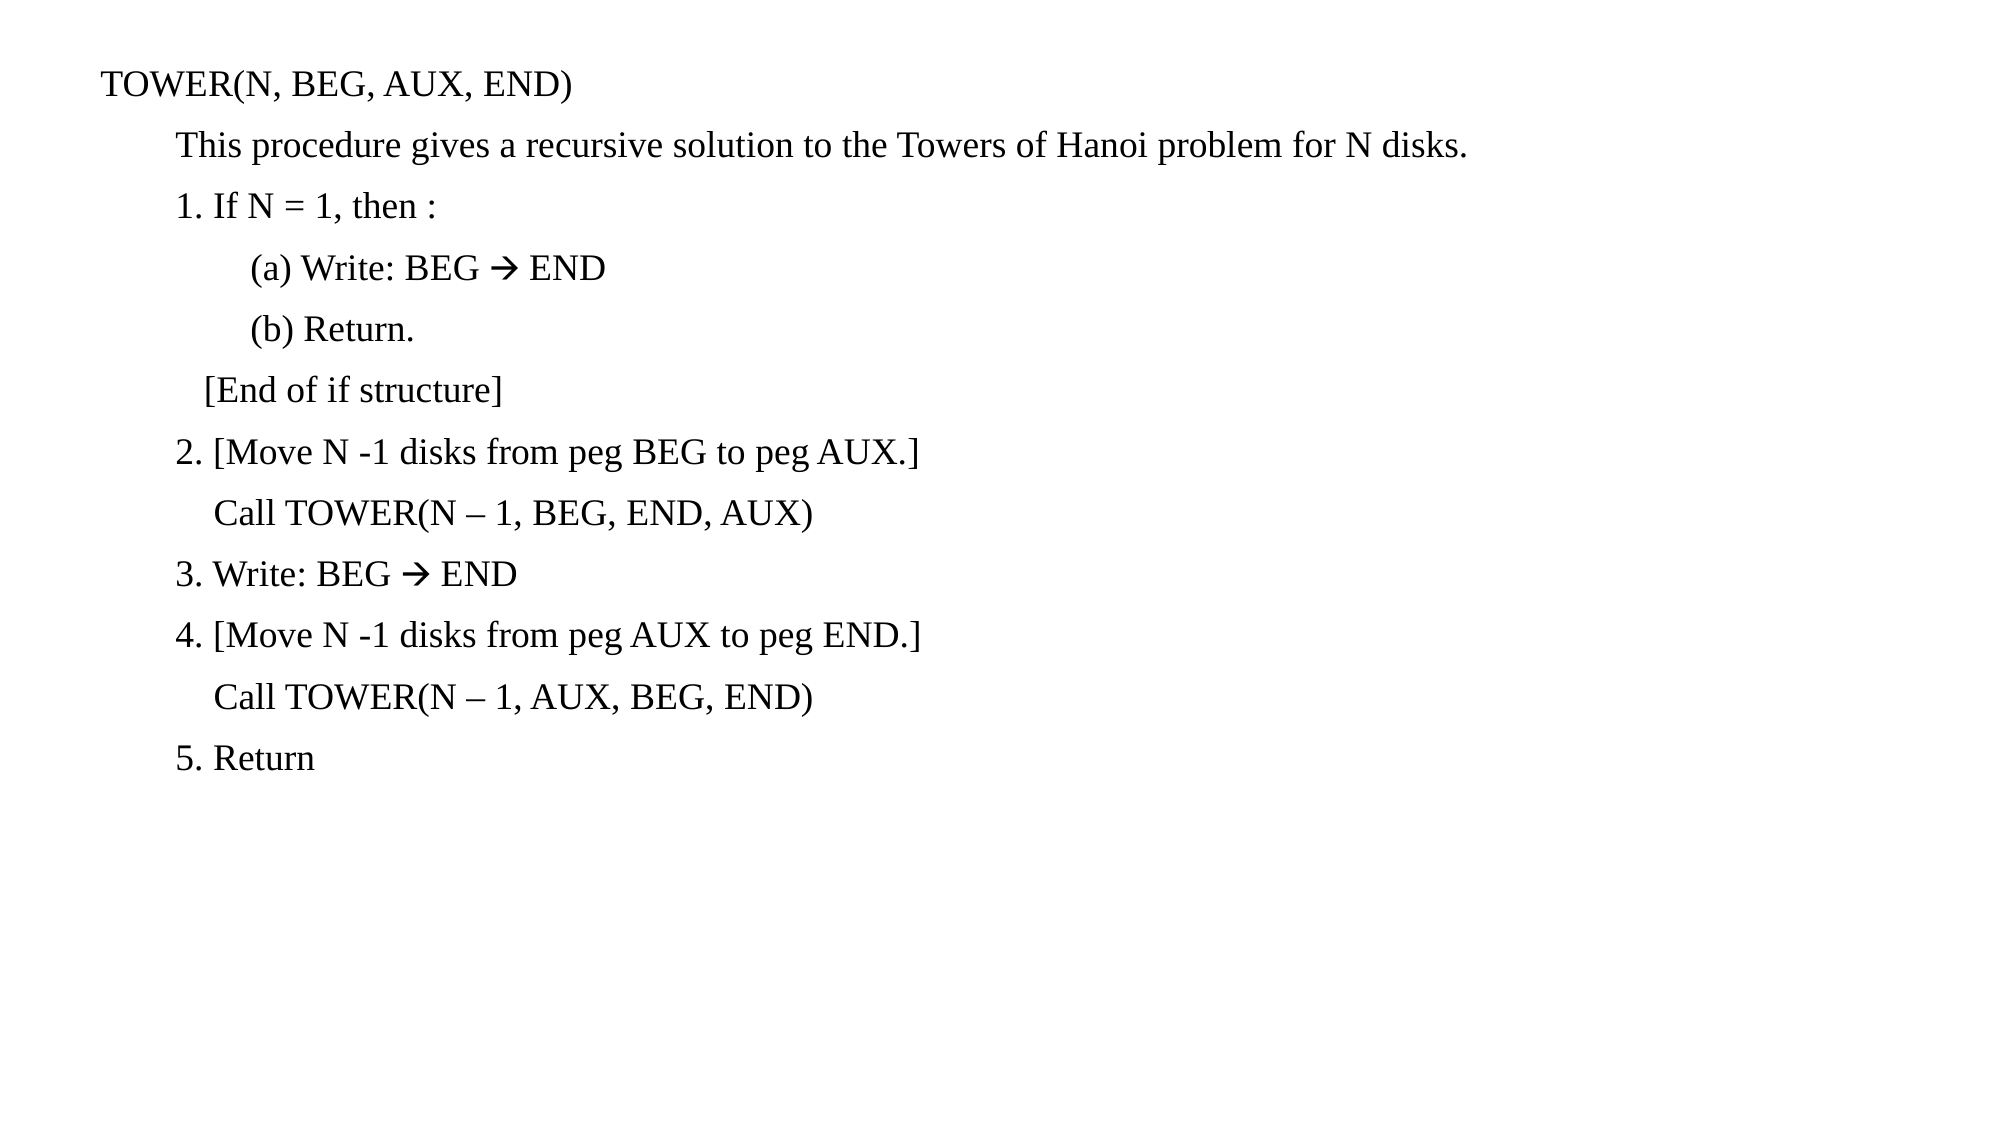

# TOWER(N, BEG, AUX, END)
	This procedure gives a recursive solution to the Towers of Hanoi problem for N disks.
	1. If N = 1, then :
		(a) Write: BEG 🡪 END
		(b) Return.
	 [End of if structure]
	2. [Move N -1 disks from peg BEG to peg AUX.]
	 Call TOWER(N – 1, BEG, END, AUX)
	3. Write: BEG 🡪 END
	4. [Move N -1 disks from peg AUX to peg END.]
	 Call TOWER(N – 1, AUX, BEG, END)
	5. Return